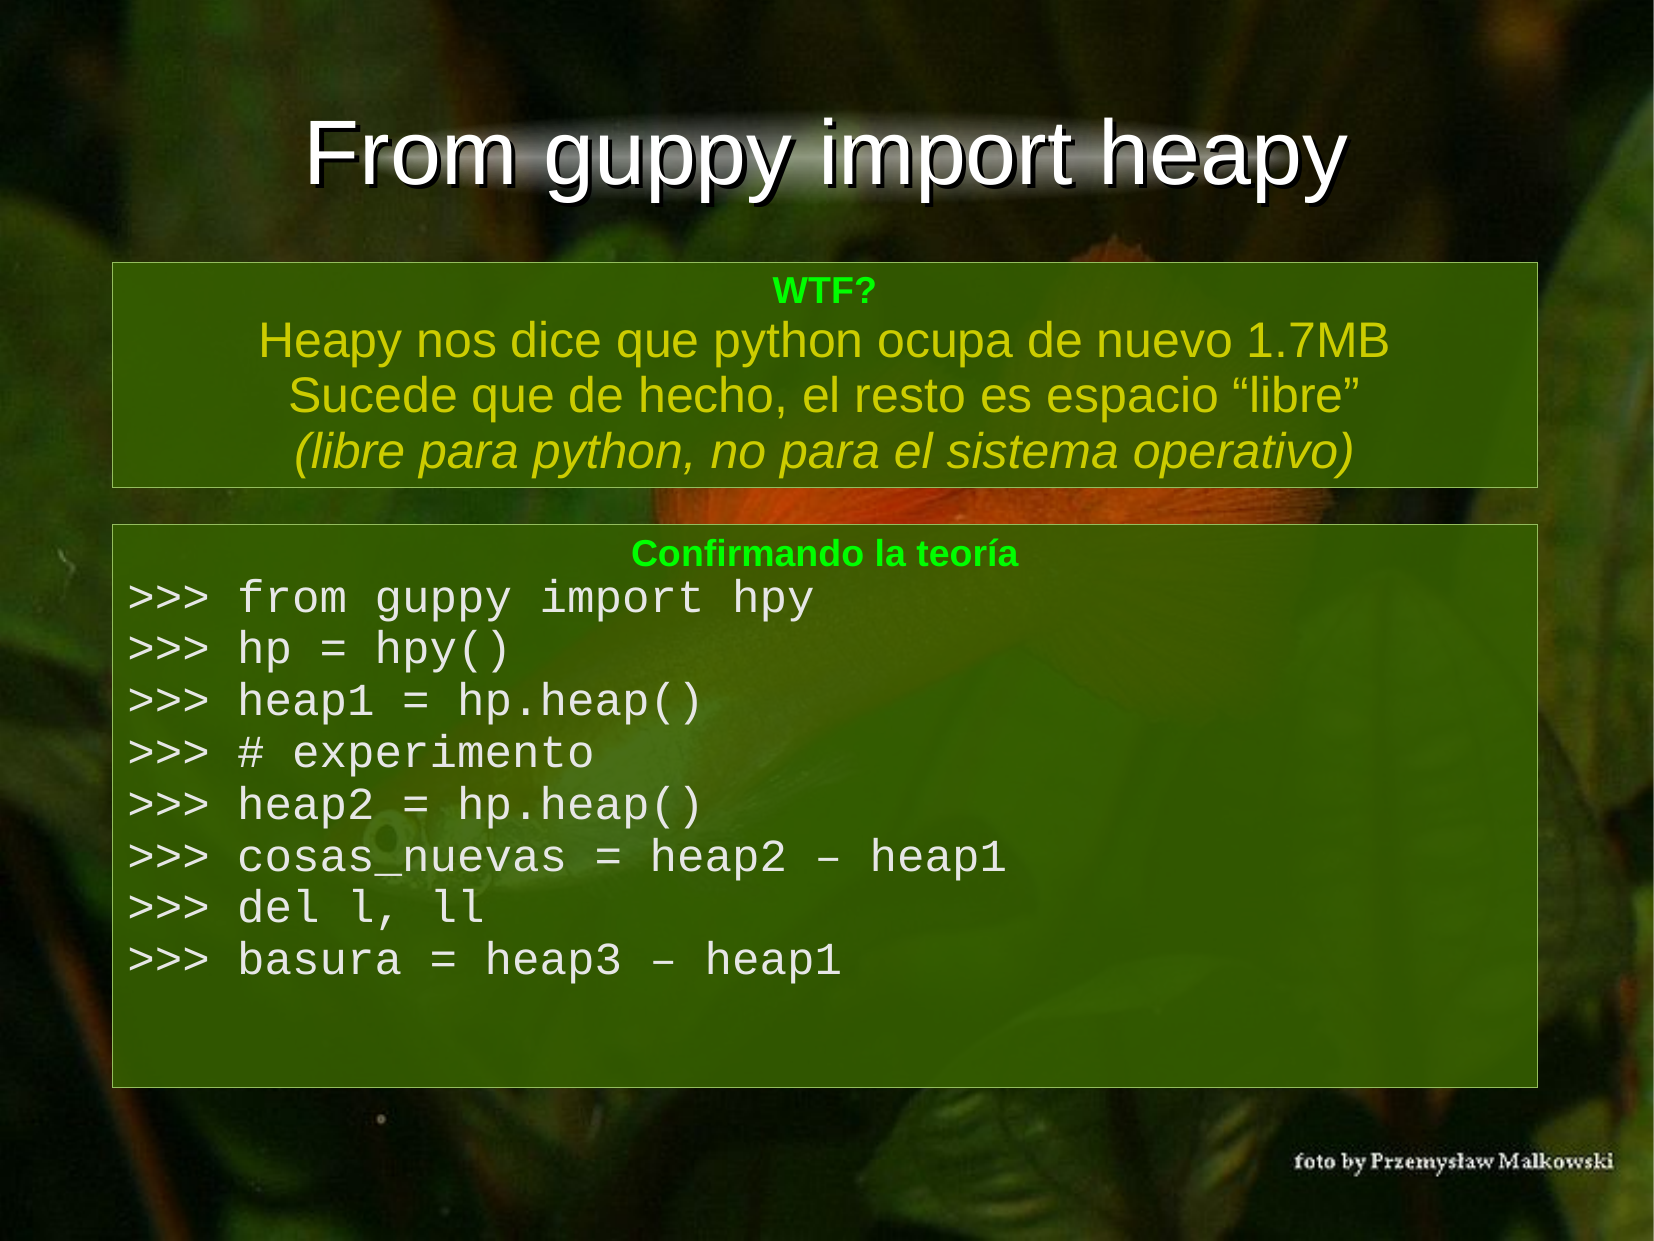

# From guppy import heapy
WTF?
Heapy nos dice que python ocupa de nuevo 1.7MB
Sucede que de hecho, el resto es espacio “libre”
(libre para python, no para el sistema operativo)
Confirmando la teoría
>>> from guppy import hpy
>>> hp = hpy()
>>> heap1 = hp.heap()
>>> # experimento
>>> heap2 = hp.heap()
>>> cosas_nuevas = heap2 – heap1
>>> del l, ll
>>> basura = heap3 – heap1